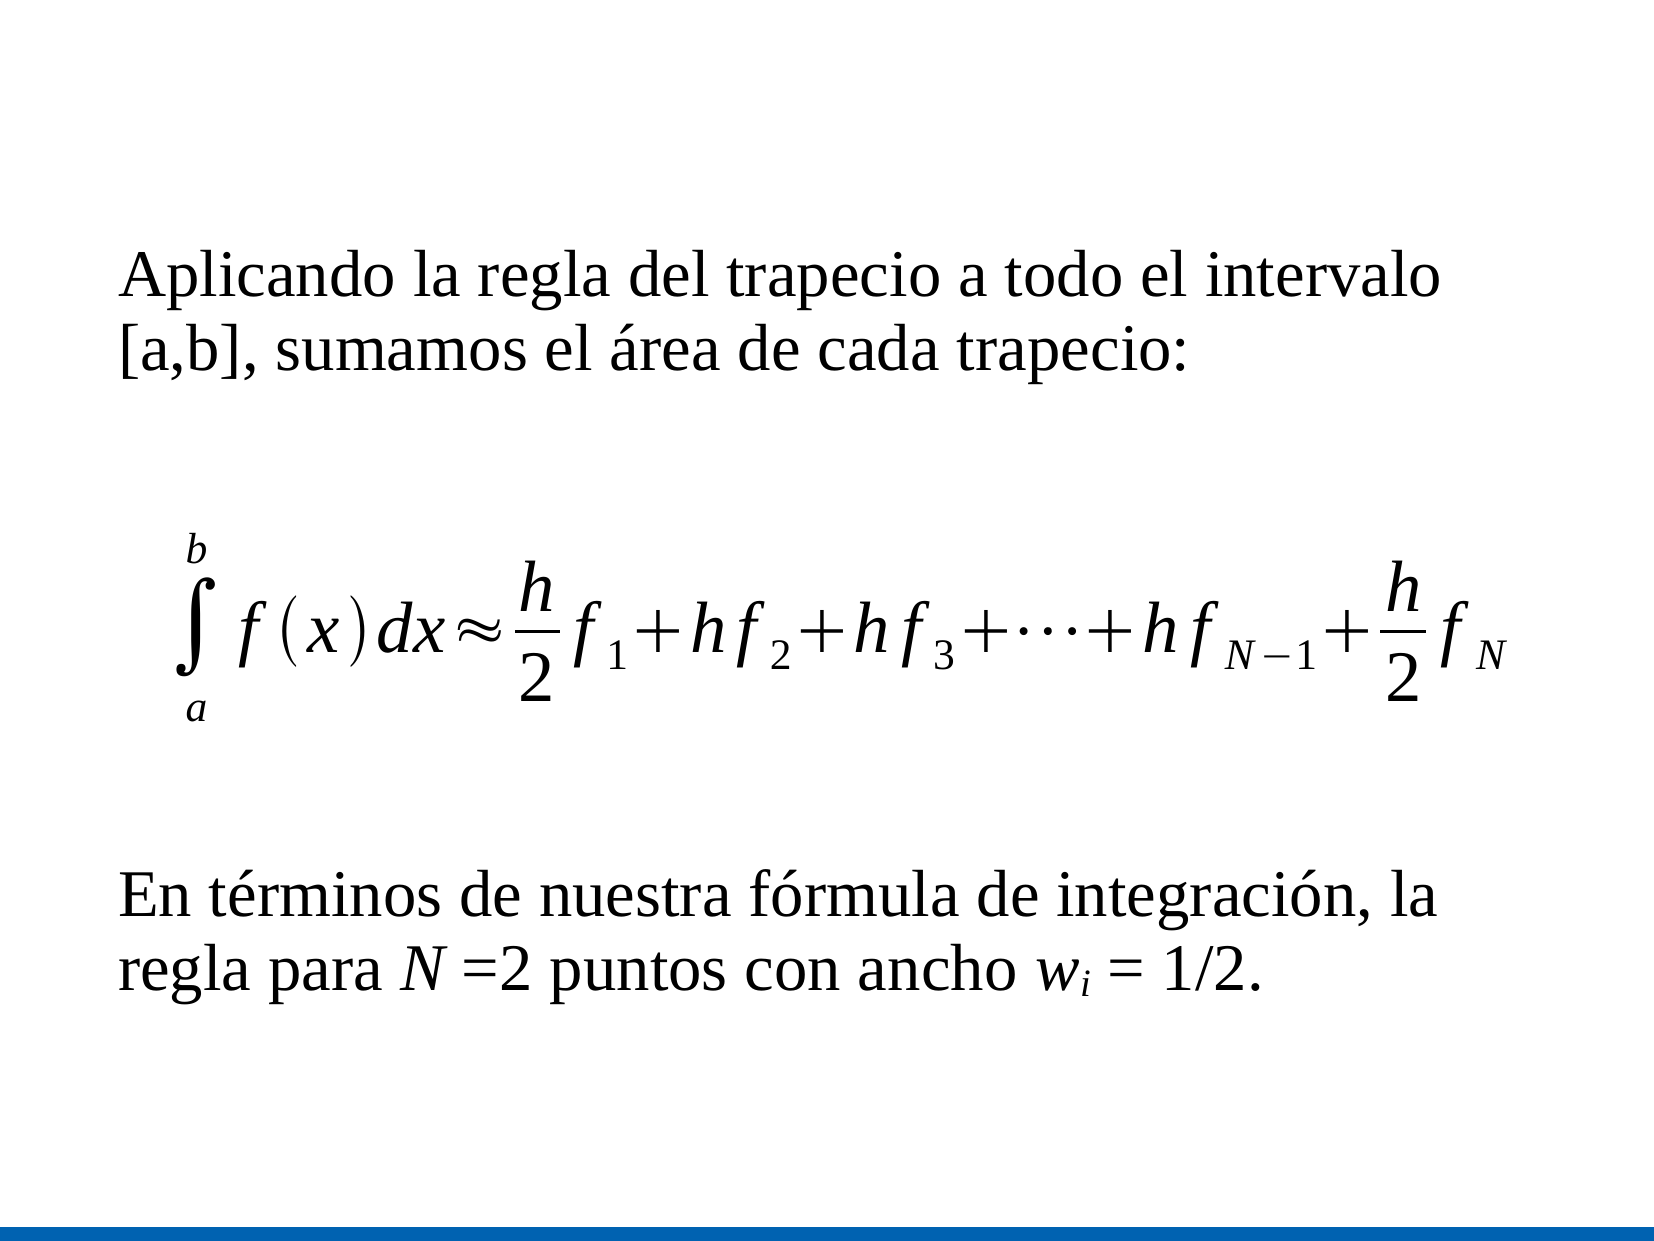

# Aplicando la regla del trapecio a todo el intervalo [a,b], sumamos el área de cada trapecio:
En términos de nuestra fórmula de integración, la regla para N =2 puntos con ancho wi = 1/2.